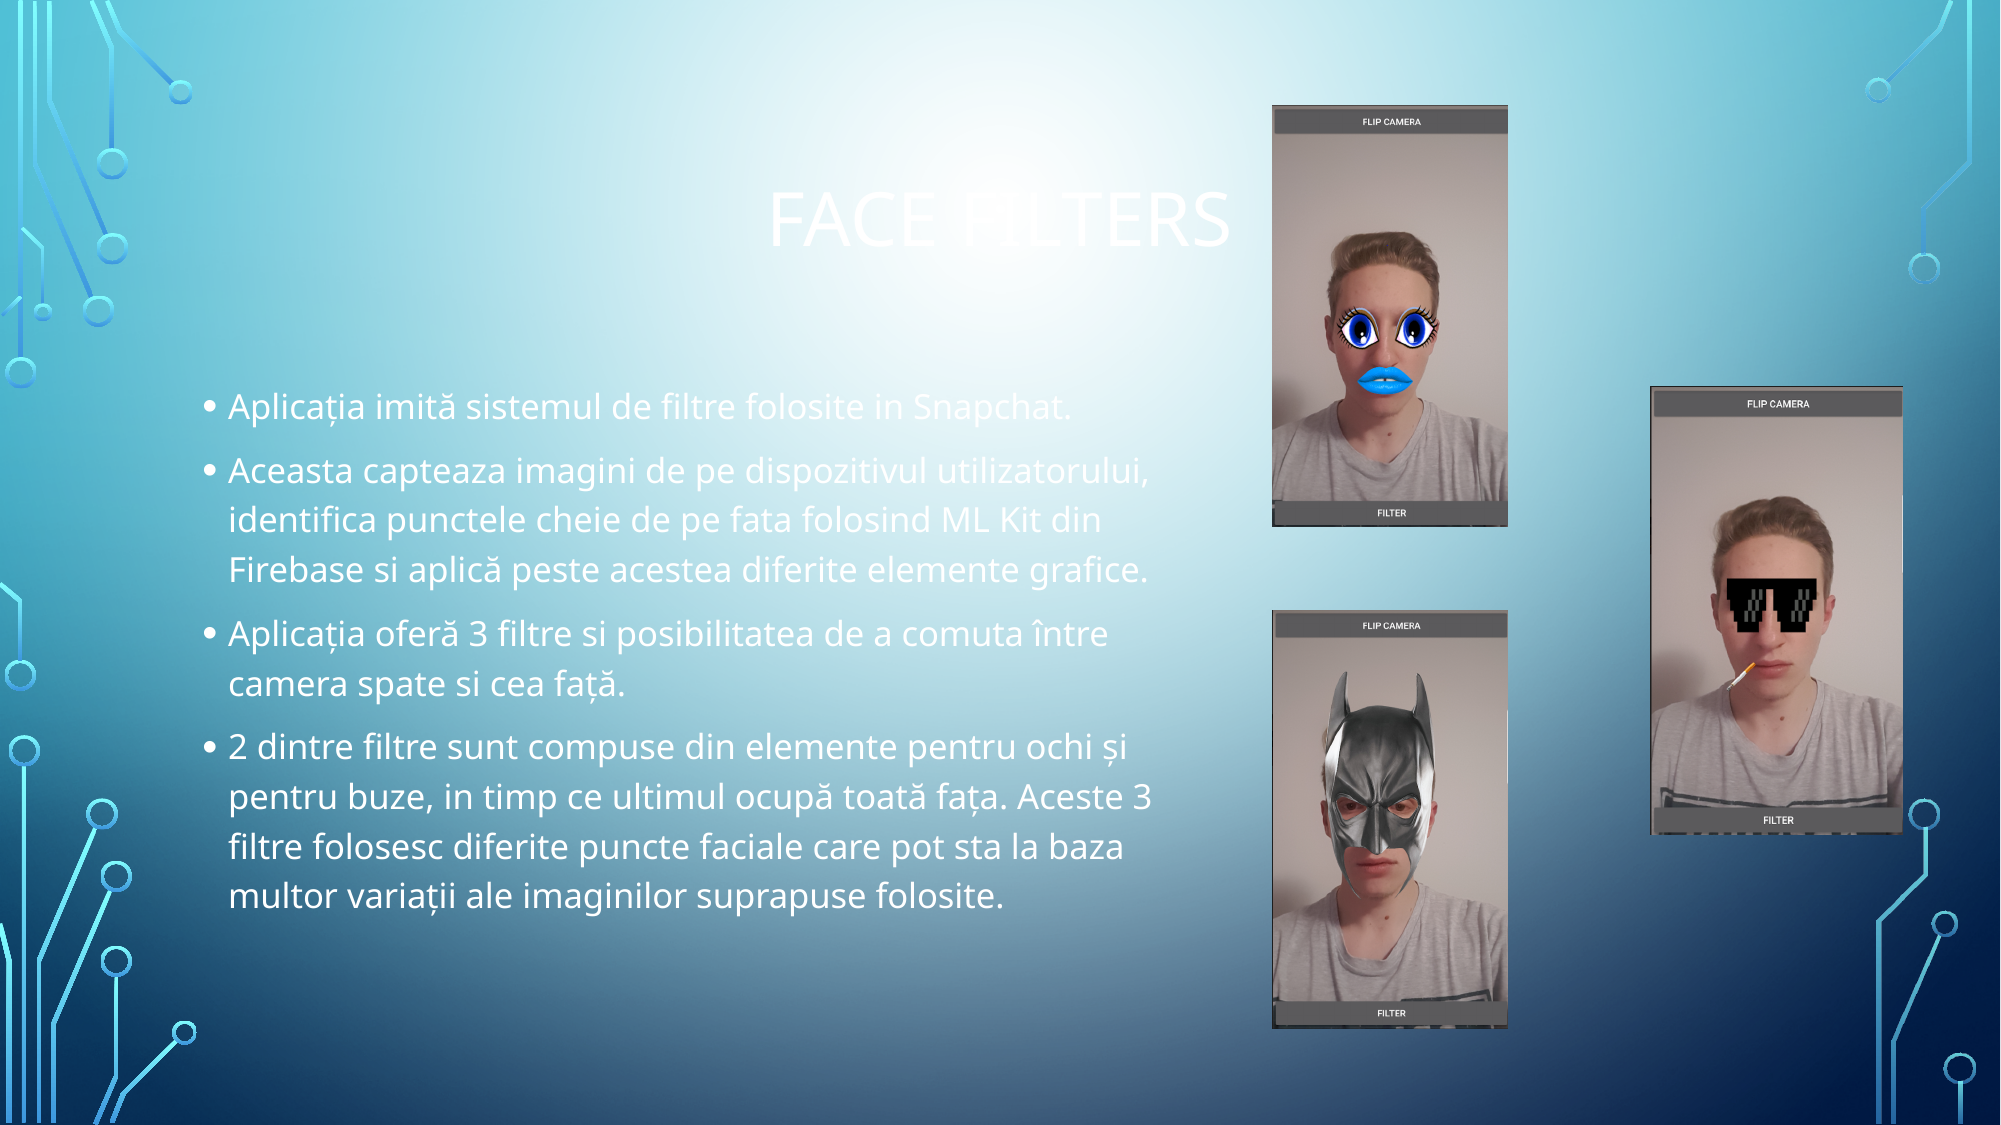

# Face Filters
Aplicația imită sistemul de filtre folosite in Snapchat.
Aceasta capteaza imagini de pe dispozitivul utilizatorului, identifica punctele cheie de pe fata folosind ML Kit din Firebase si aplică peste acestea diferite elemente grafice.
Aplicația oferă 3 filtre si posibilitatea de a comuta între camera spate si cea față.
2 dintre filtre sunt compuse din elemente pentru ochi și pentru buze, in timp ce ultimul ocupă toată fața. Aceste 3 filtre folosesc diferite puncte faciale care pot sta la baza multor variații ale imaginilor suprapuse folosite.